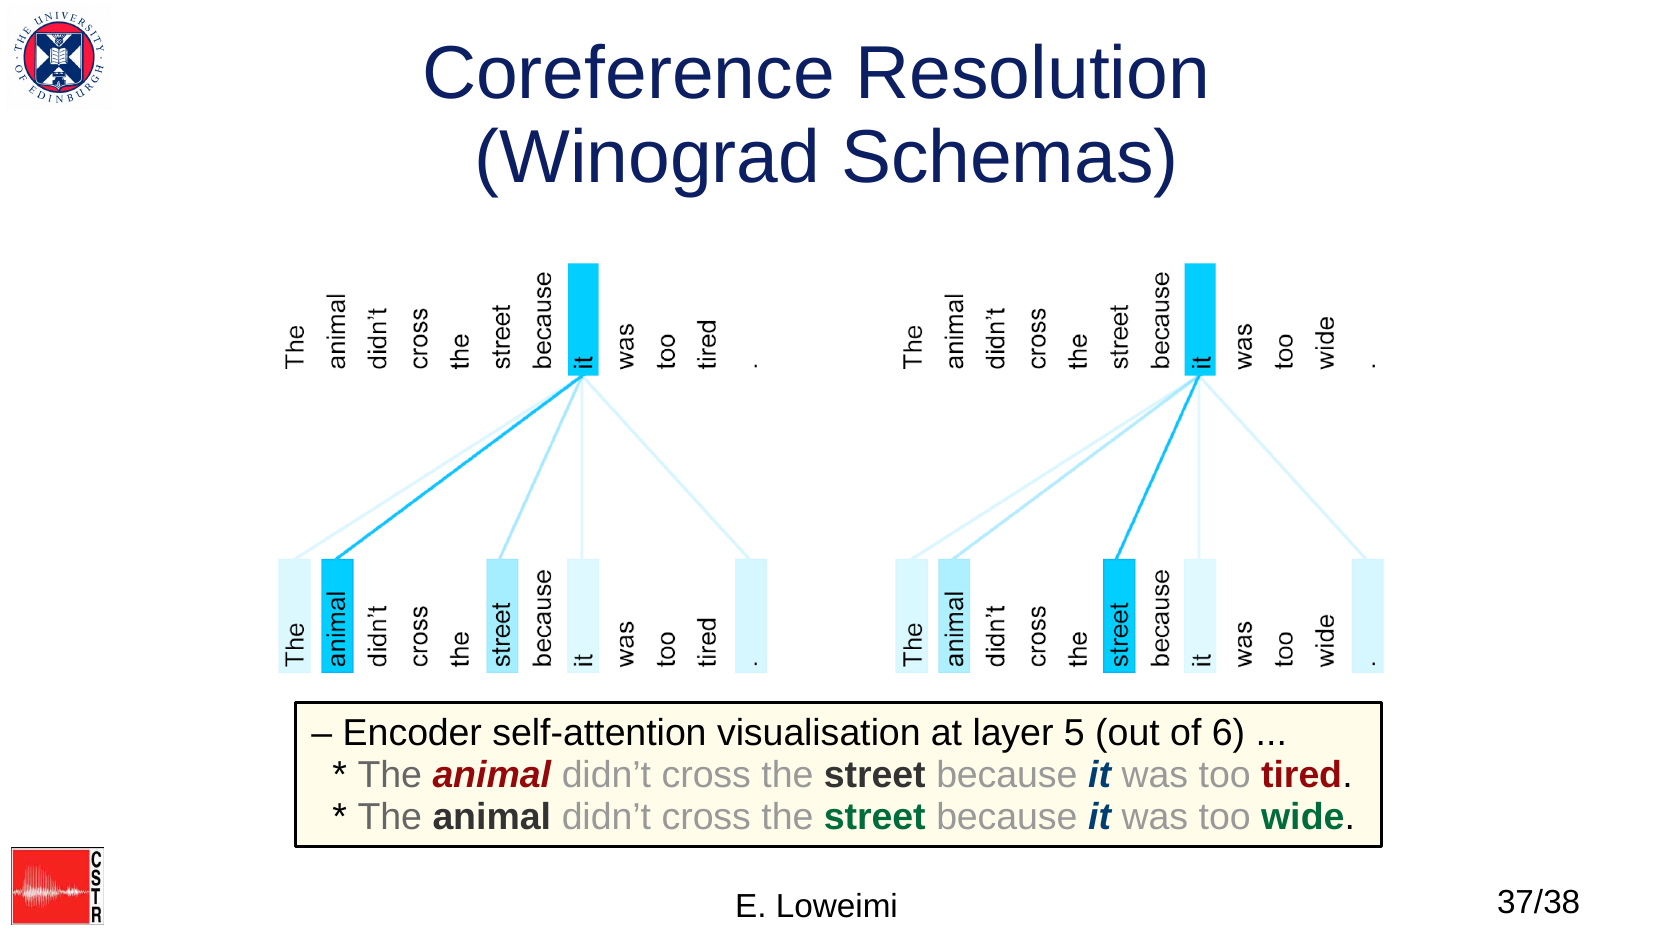

# Coreference Resolution (Winograd Schemas)
– Encoder self-attention visualisation at layer 5 (out of 6) ...
 * The animal didn’t cross the street because it was too tired.
 * The animal didn’t cross the street because it was too wide.
37/38
E. Loweimi